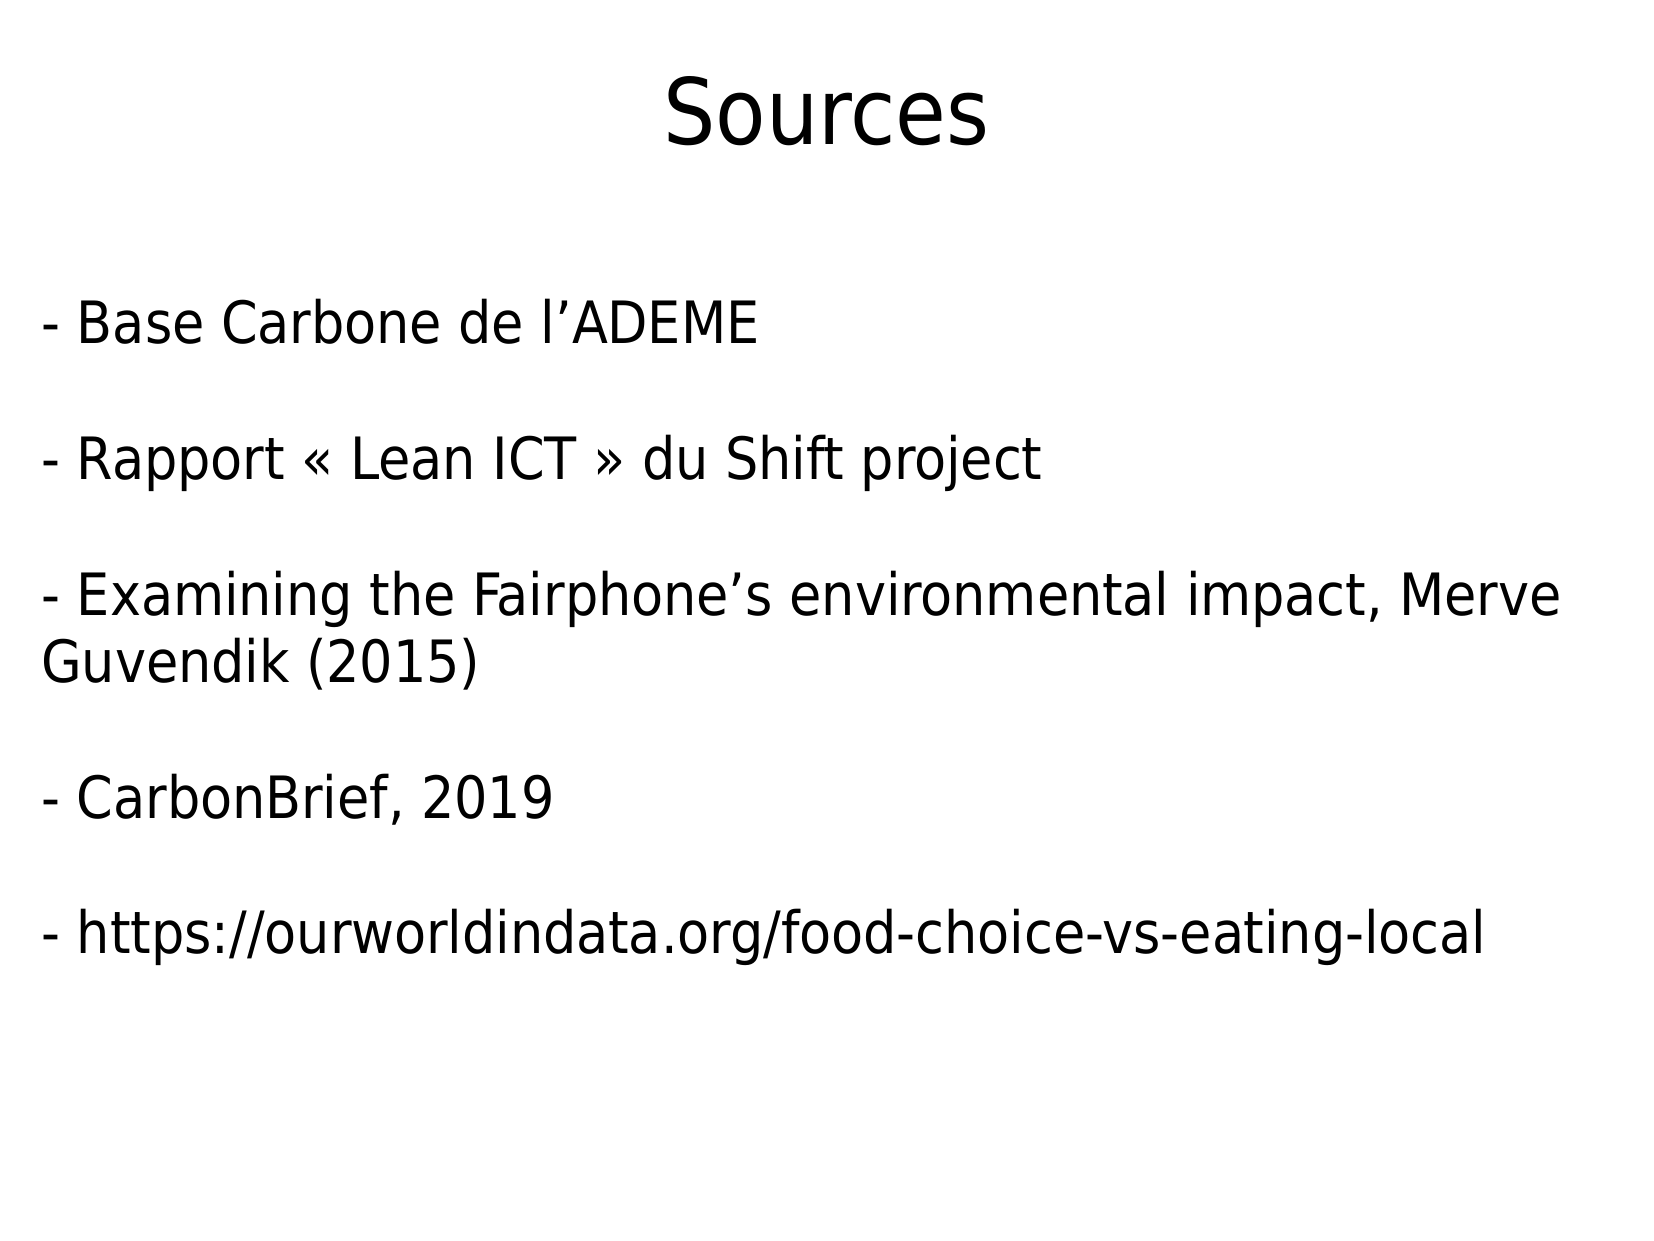

# Sources
- Base Carbone de l’ADEME
- Rapport « Lean ICT » du Shift project
- Examining the Fairphone’s environmental impact, Merve Guvendik (2015)
- CarbonBrief, 2019
- https://ourworldindata.org/food-choice-vs-eating-local